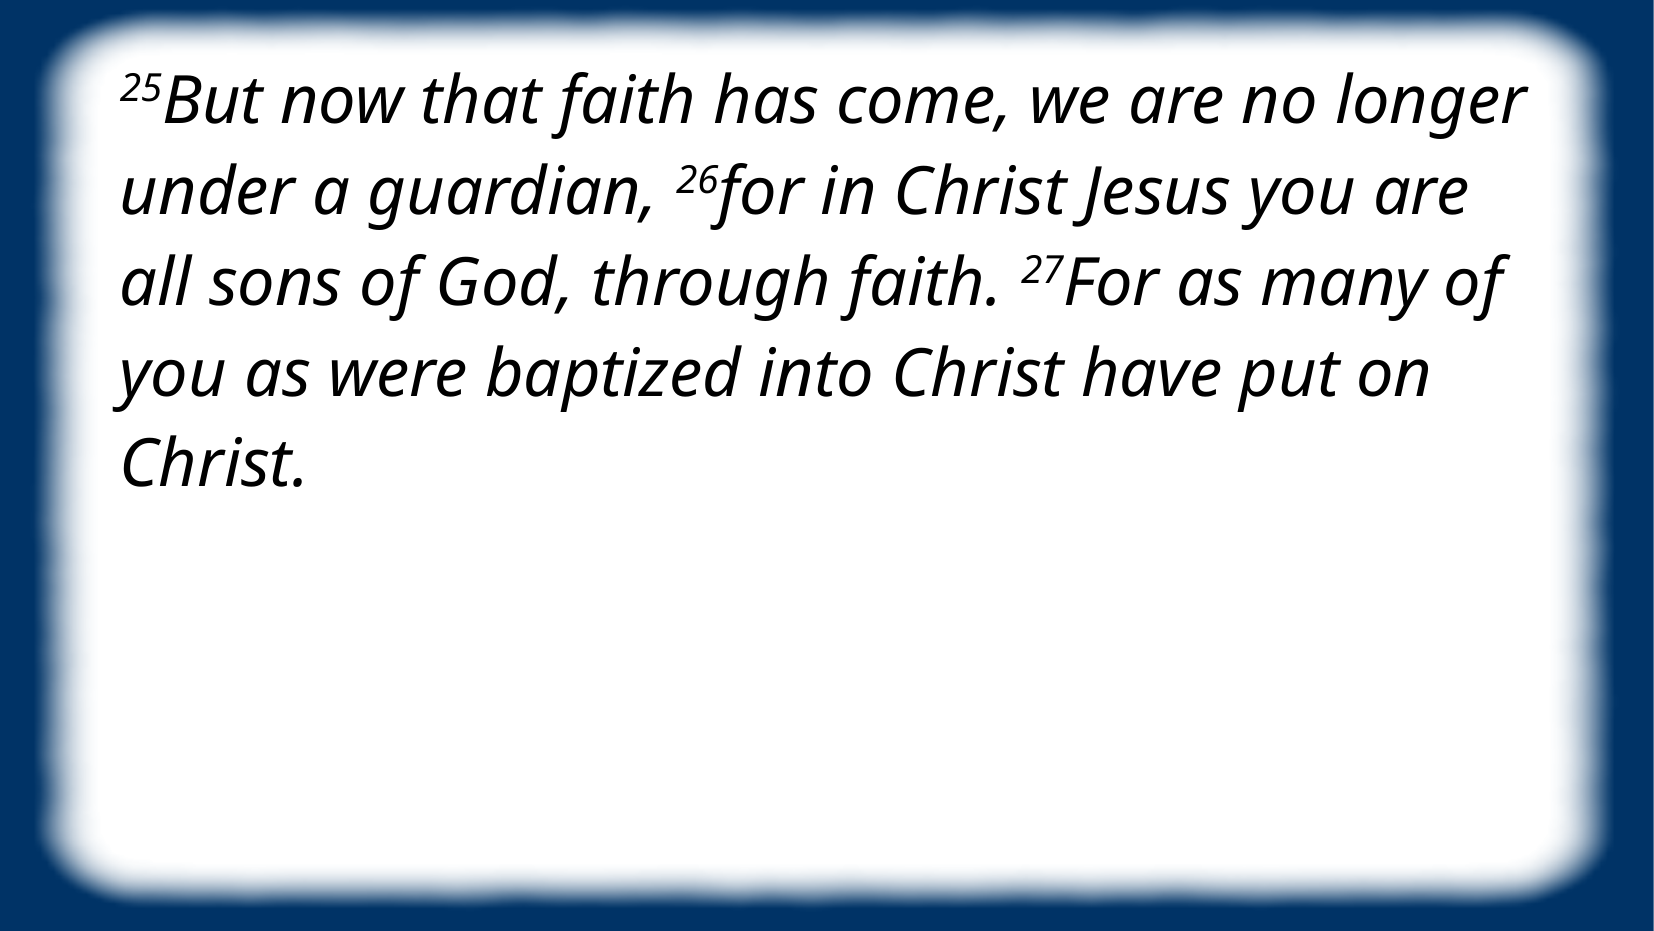

25But now that faith has come, we are no longer under a guardian, 26for in Christ Jesus you are all sons of God, through faith. 27For as many of you as were baptized into Christ have put on Christ.